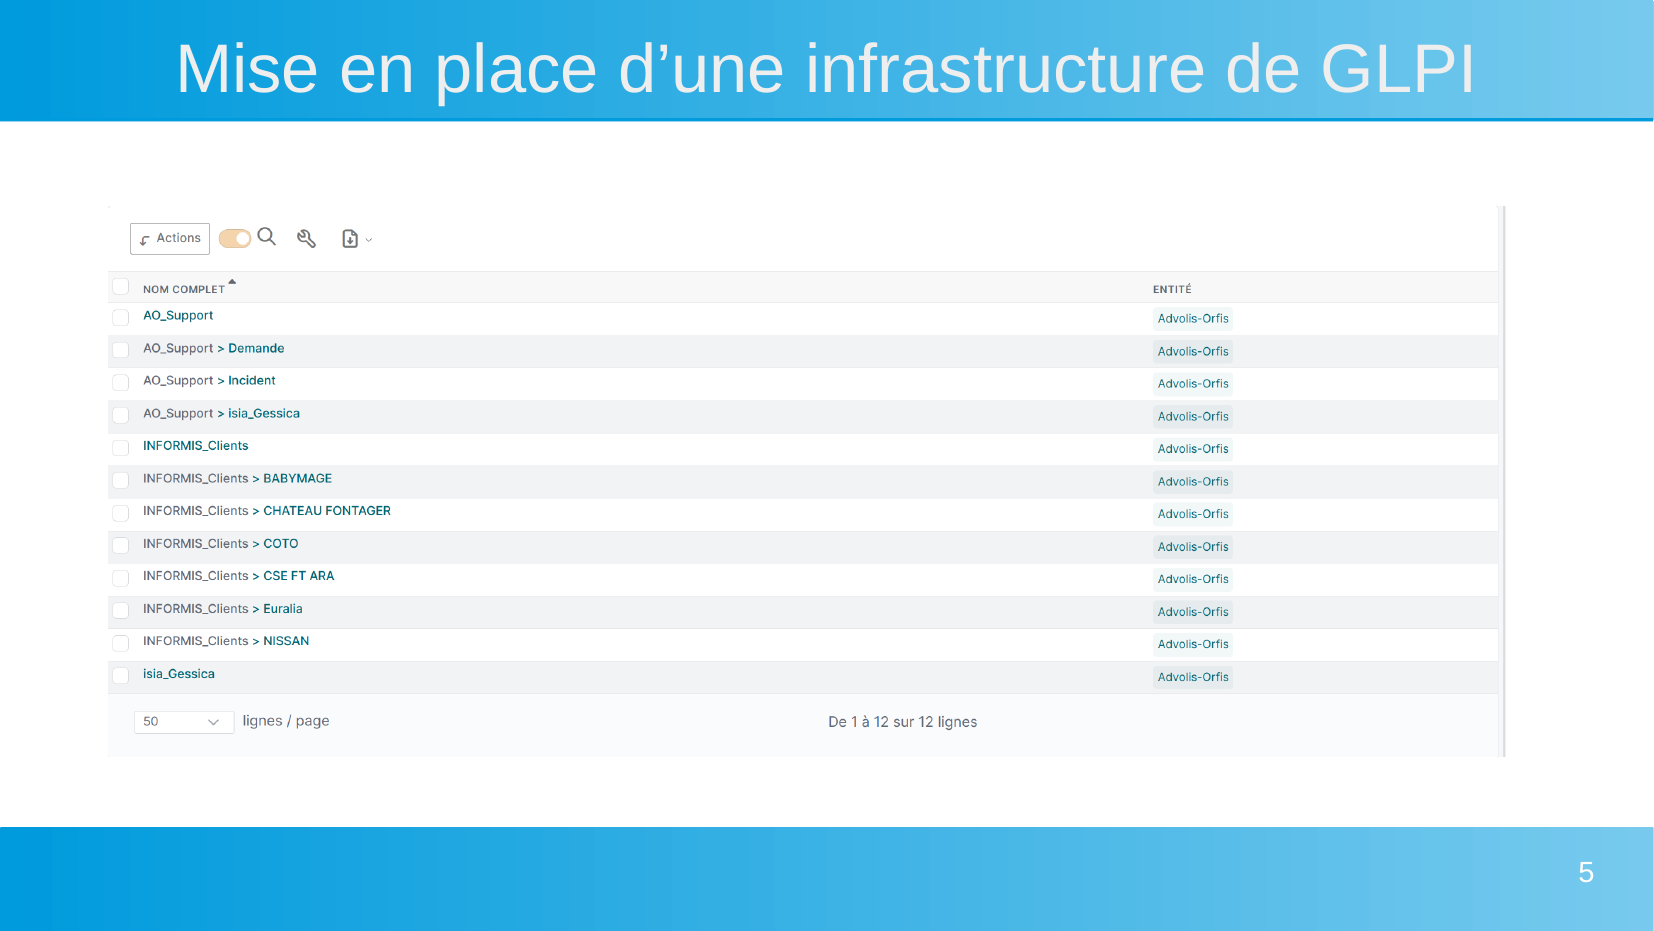

# Mise en place d’une infrastructure de GLPI
5